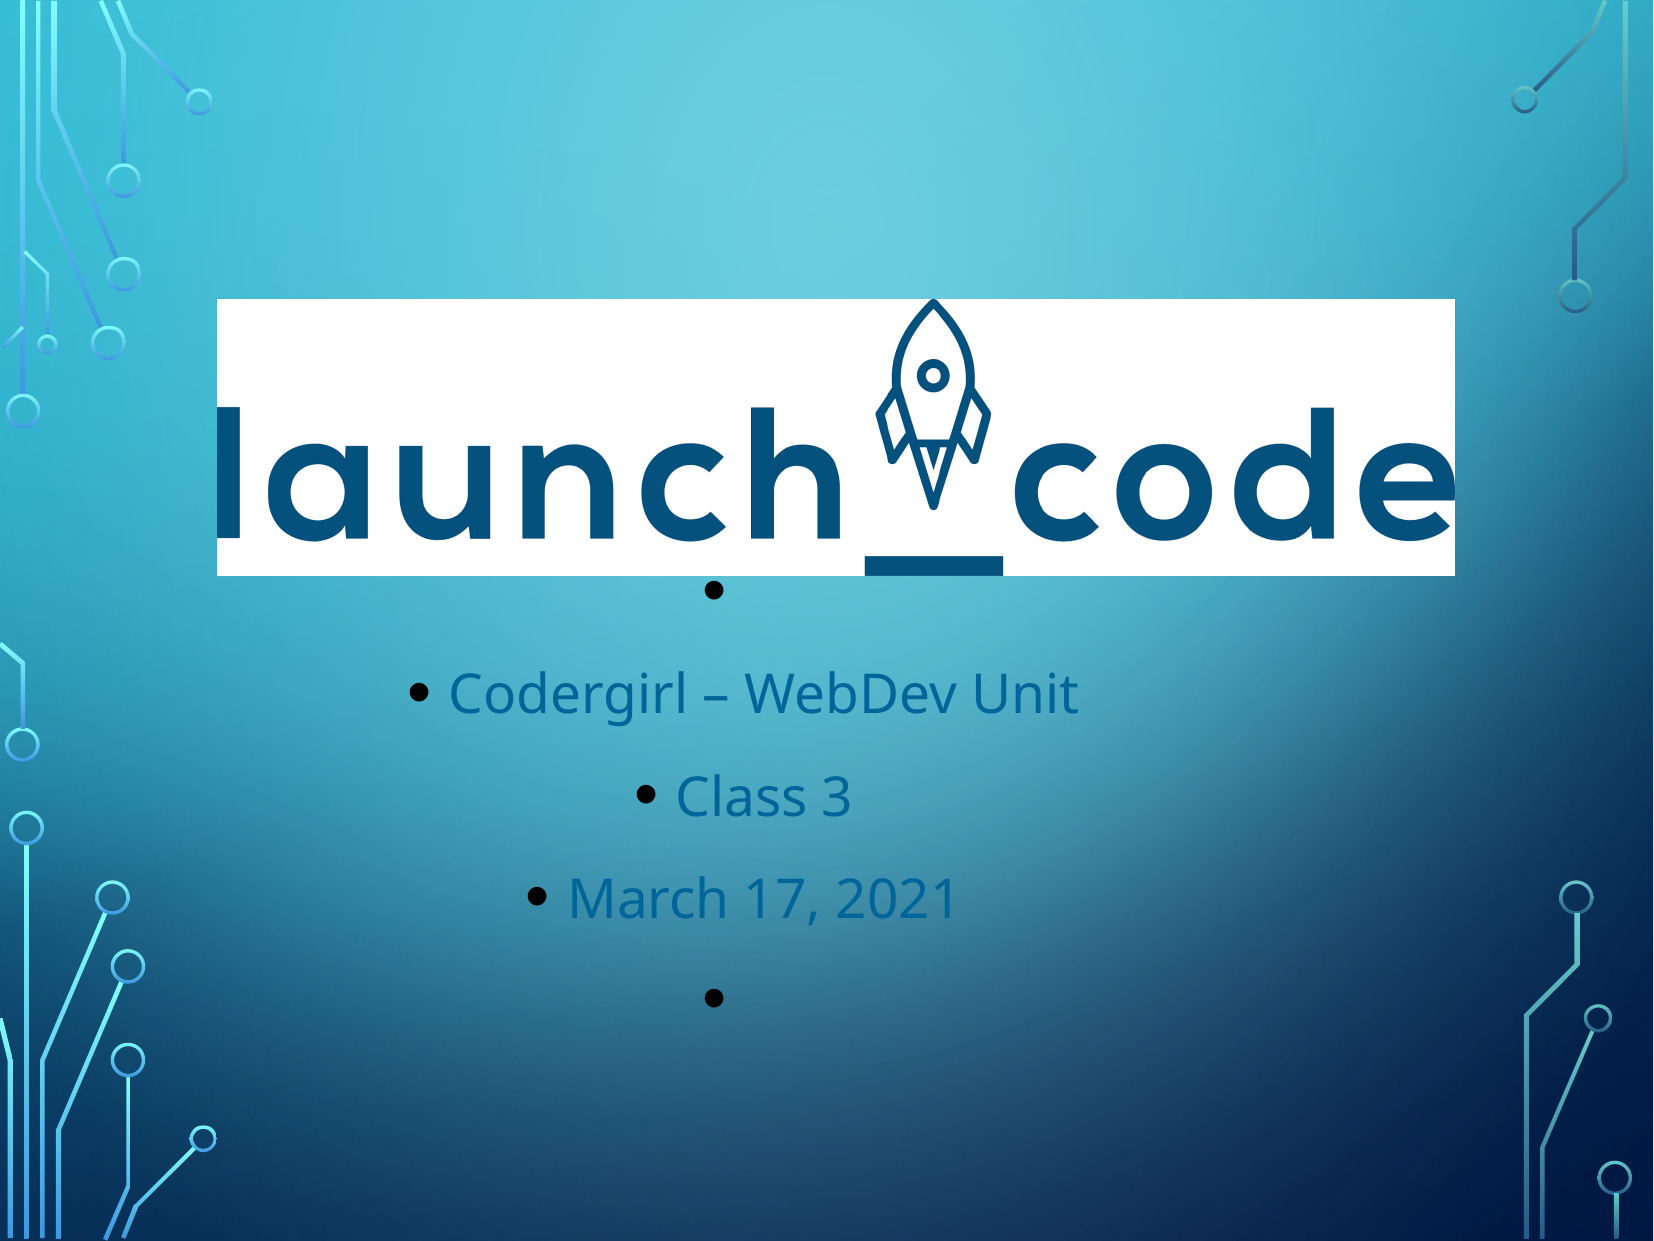

# Codergirl – WebDev Unit
Class 3
March 17, 2021